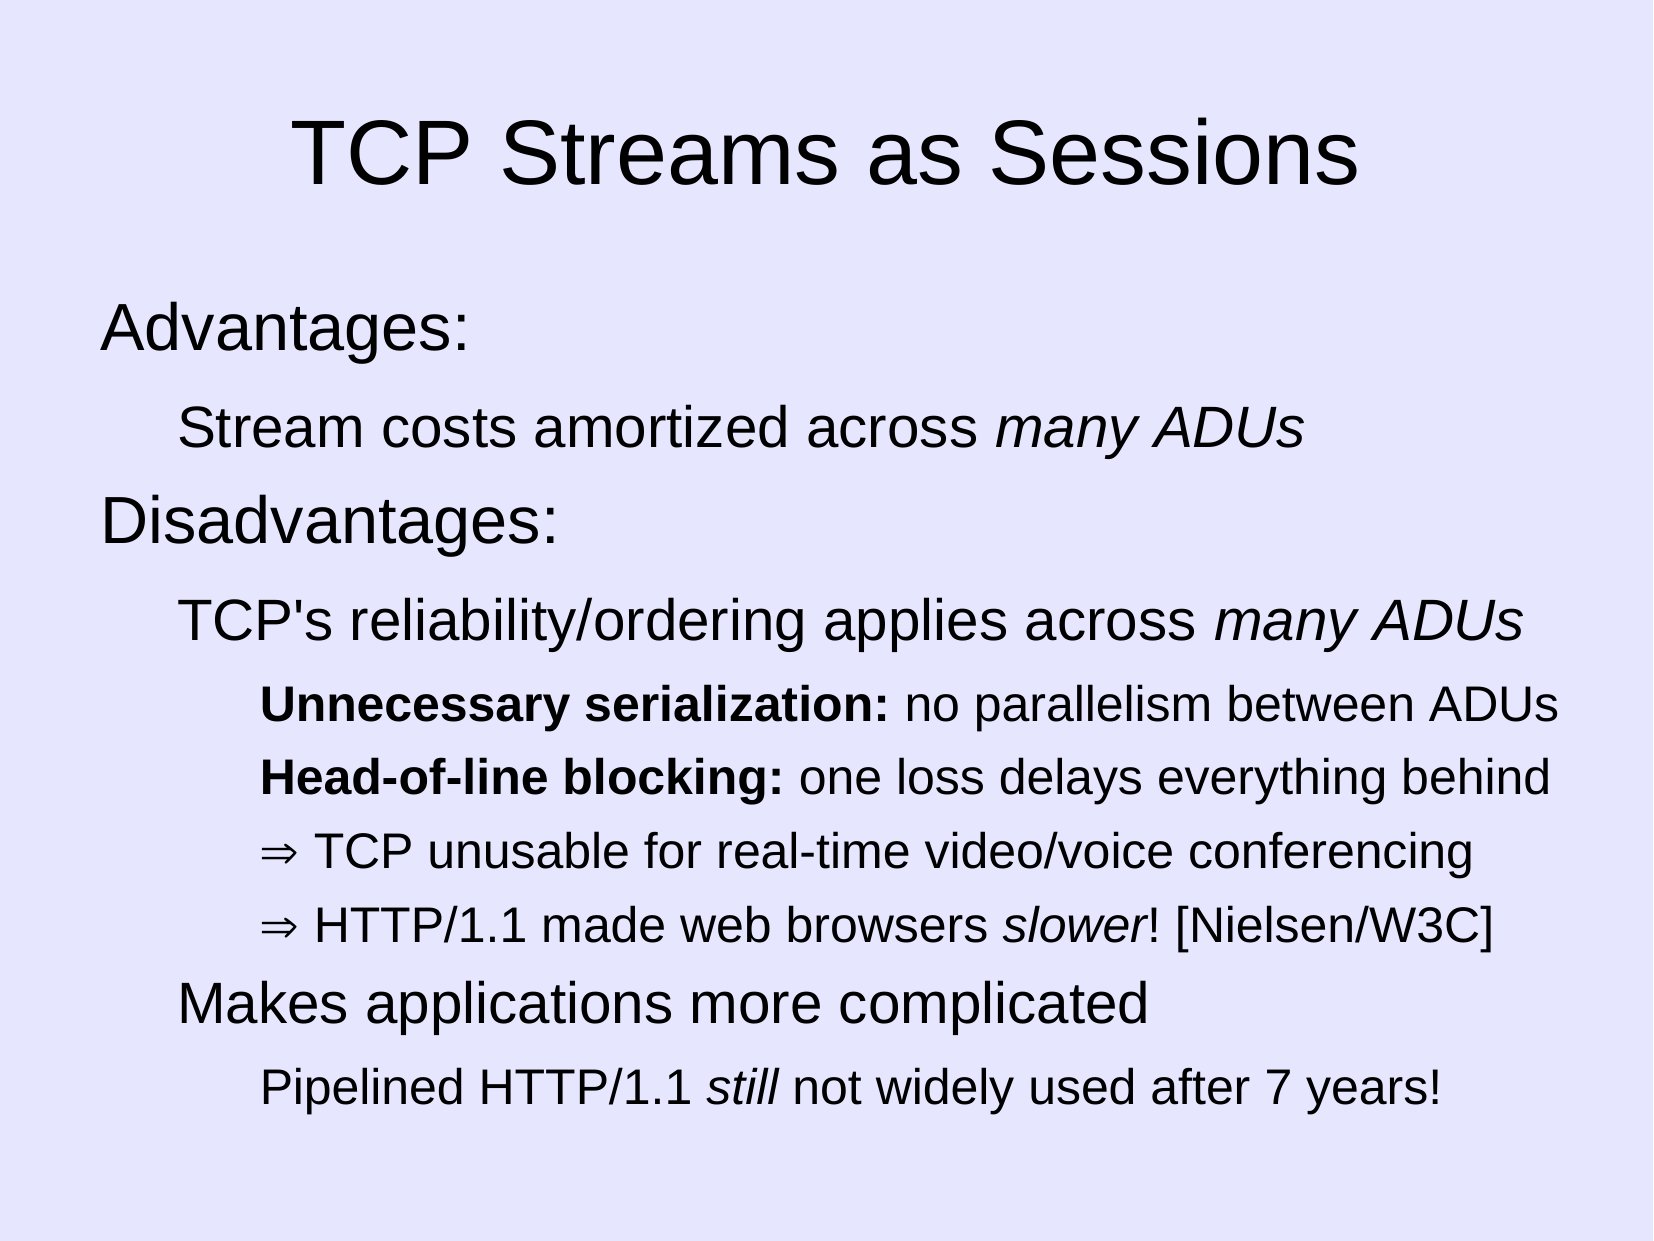

# TCP Streams as Sessions
Advantages:
Stream costs amortized across many ADUs
Disadvantages:
TCP's reliability/ordering applies across many ADUs
Unnecessary serialization: no parallelism between ADUs
Head-of-line blocking: one loss delays everything behind
⇒ TCP unusable for real-time video/voice conferencing
⇒ HTTP/1.1 made web browsers slower! [Nielsen/W3C]
Makes applications more complicated
Pipelined HTTP/1.1 still not widely used after 7 years!